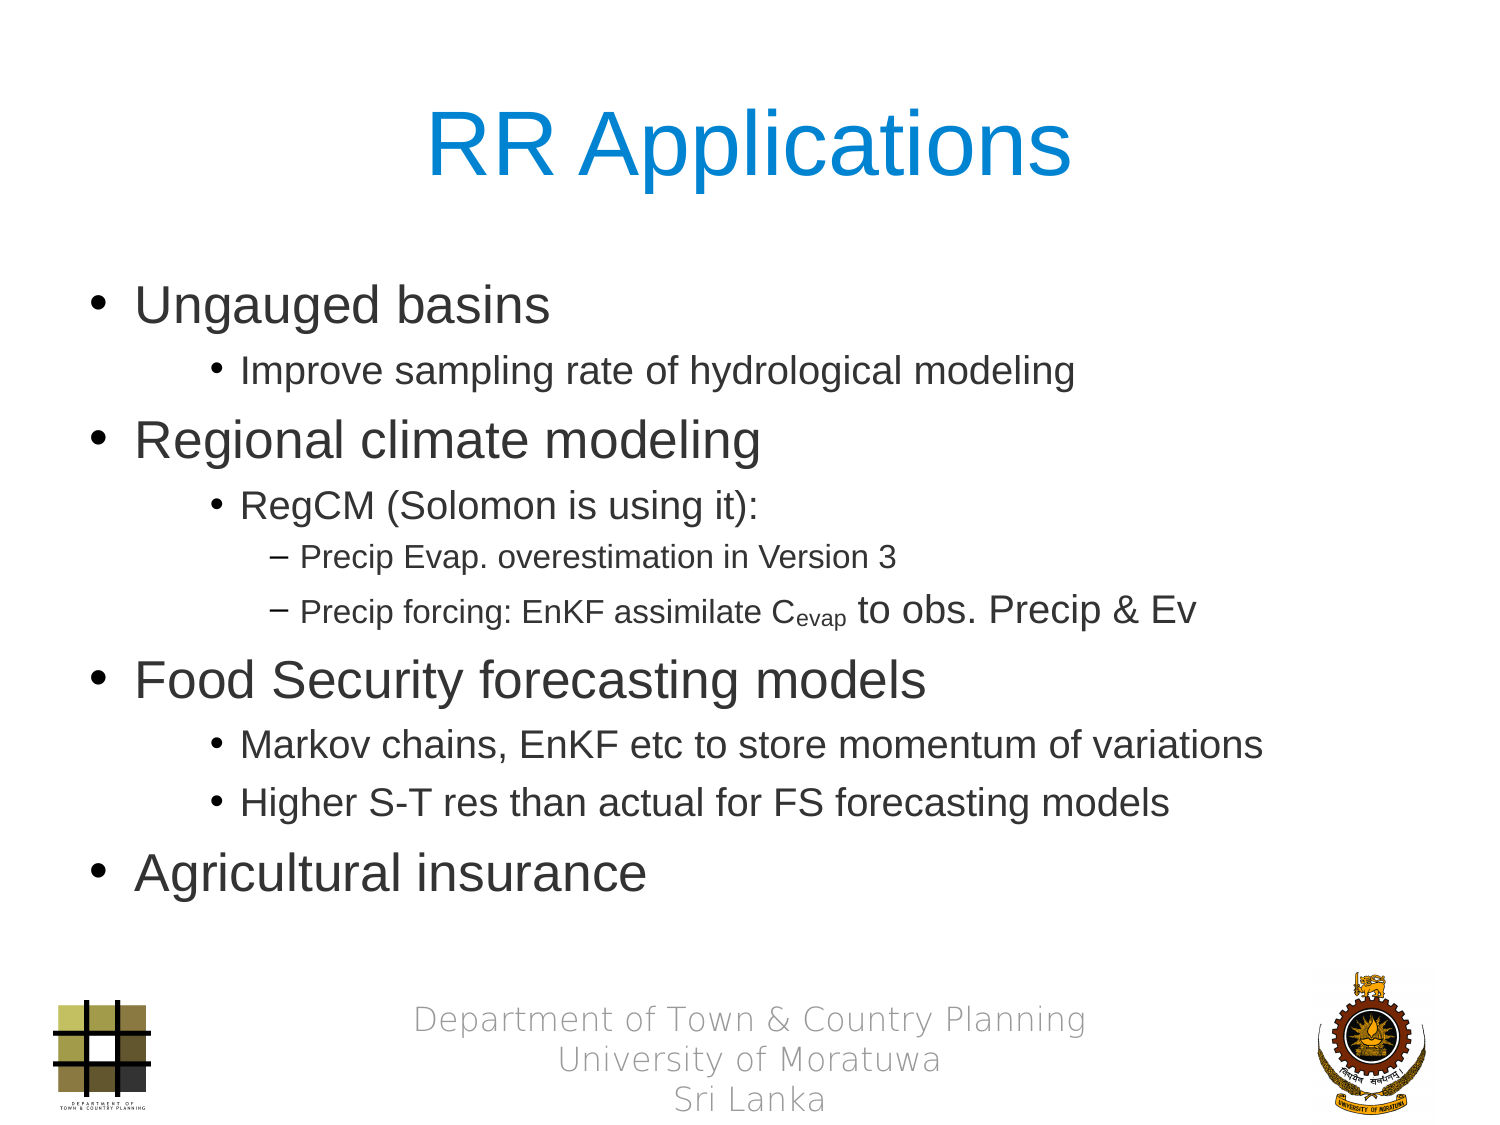

# RR Applications
Ungauged basins
Improve sampling rate of hydrological modeling
Regional climate modeling
RegCM (Solomon is using it):
Precip Evap. overestimation in Version 3
Precip forcing: EnKF assimilate Cevap to obs. Precip & Ev
Food Security forecasting models
Markov chains, EnKF etc to store momentum of variations
Higher S-T res than actual for FS forecasting models
Agricultural insurance